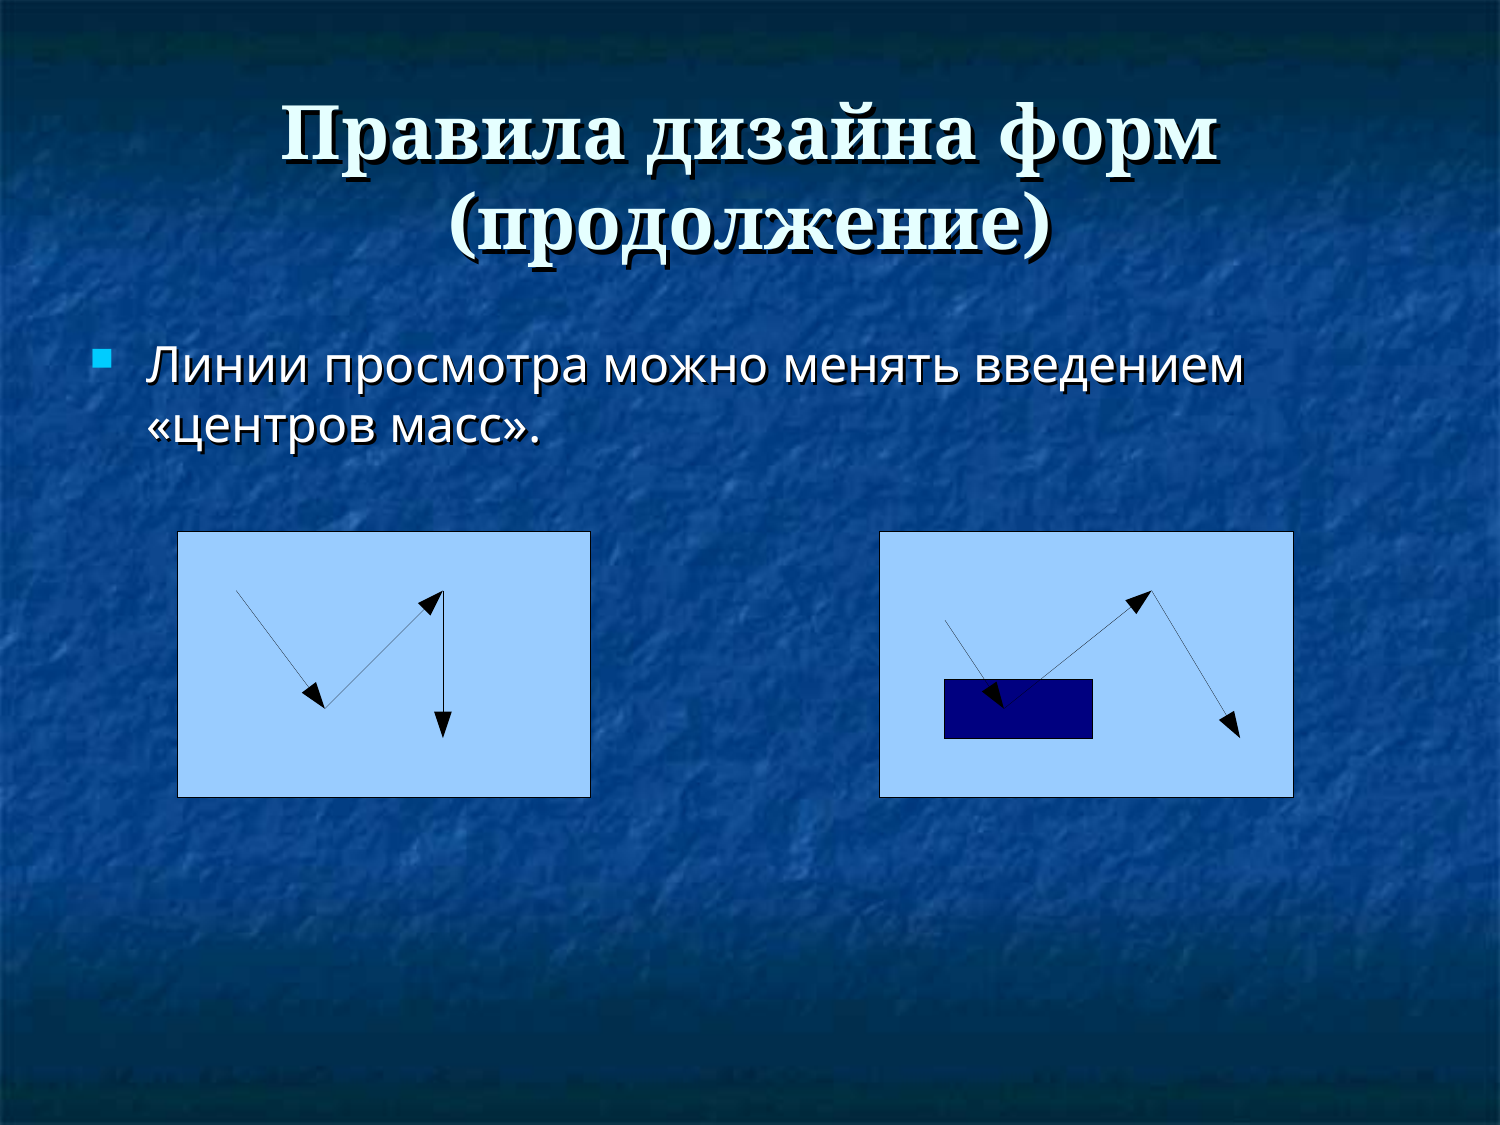

# Правила дизайна форм (продолжение)
Линии просмотра можно менять введением «центров масс».